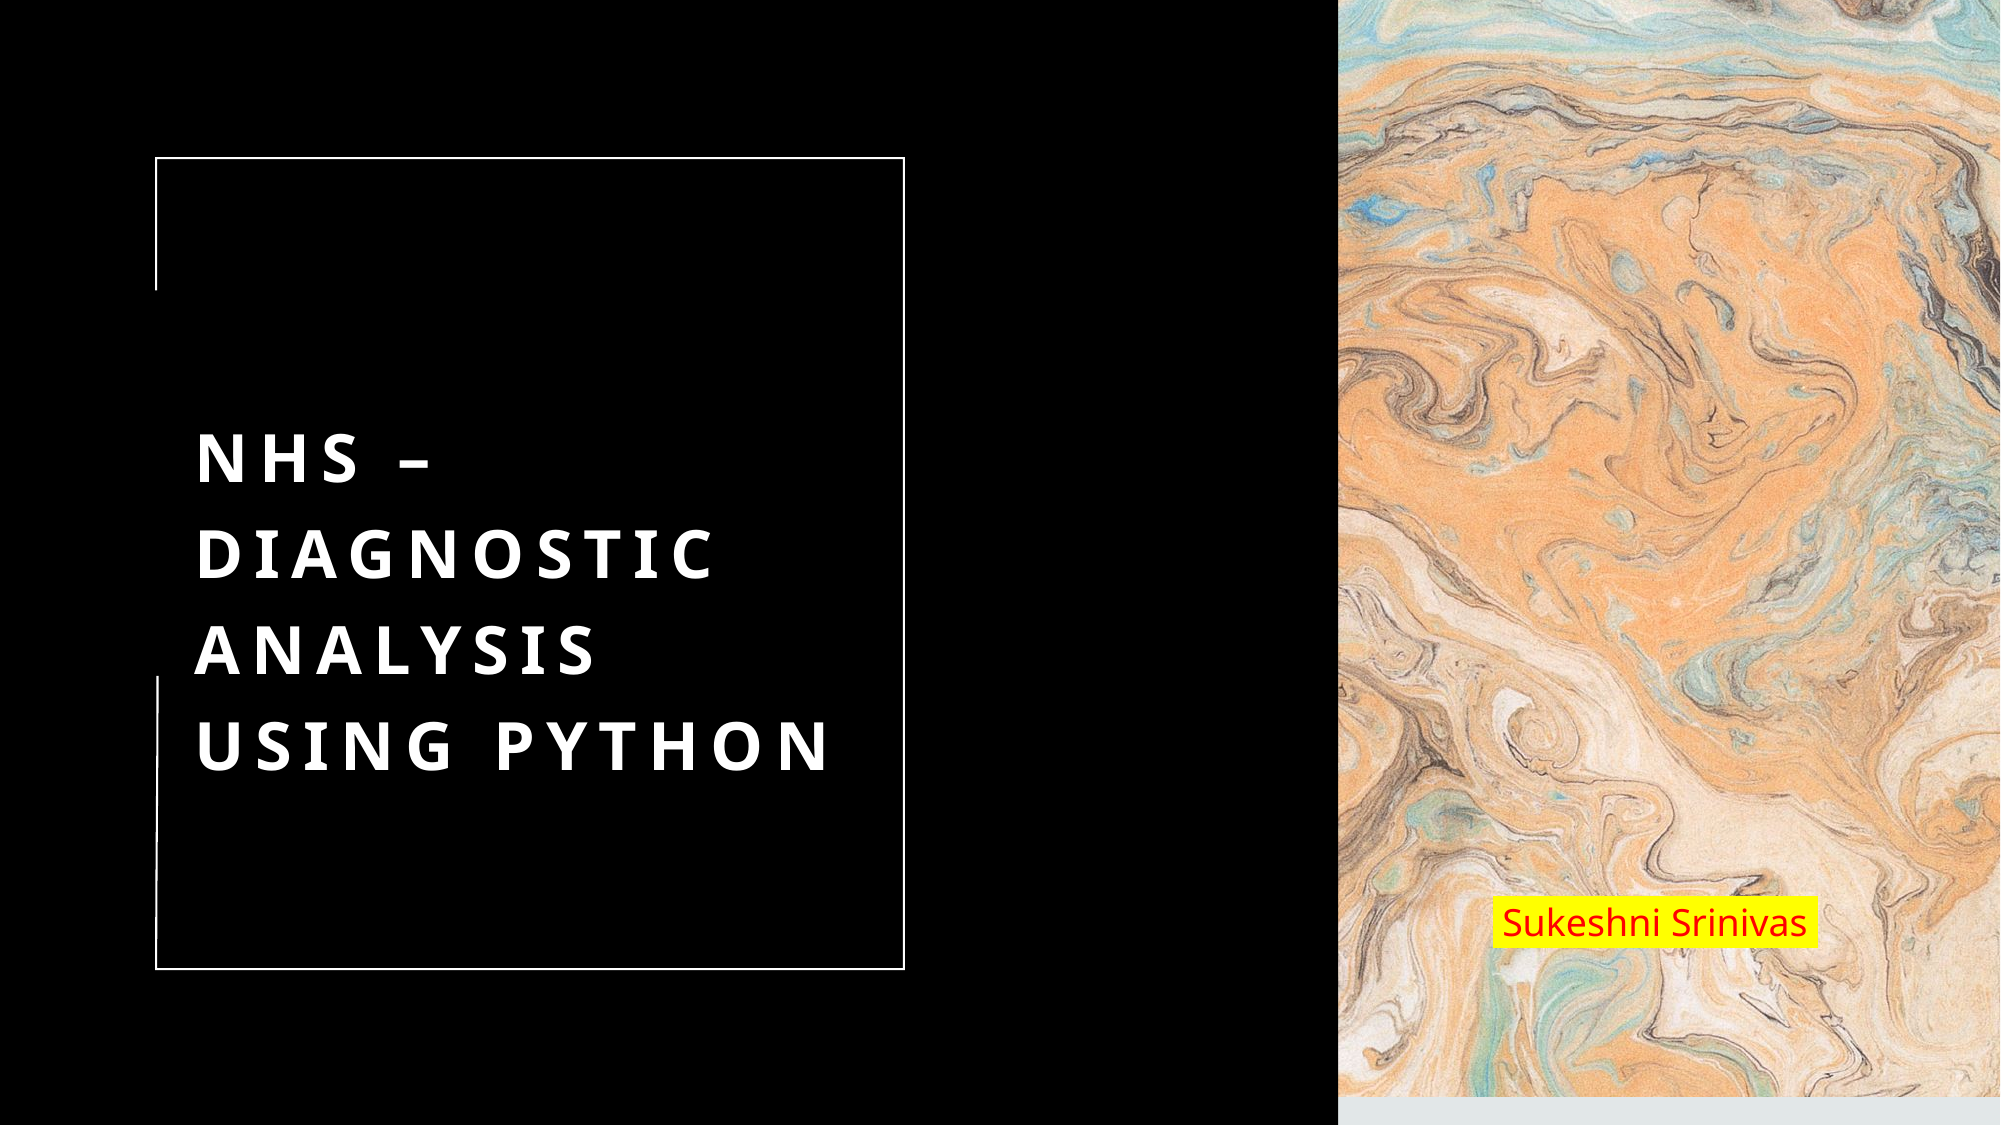

# NHS – Diagnostic analysis using python
 Sukeshni Srinivas